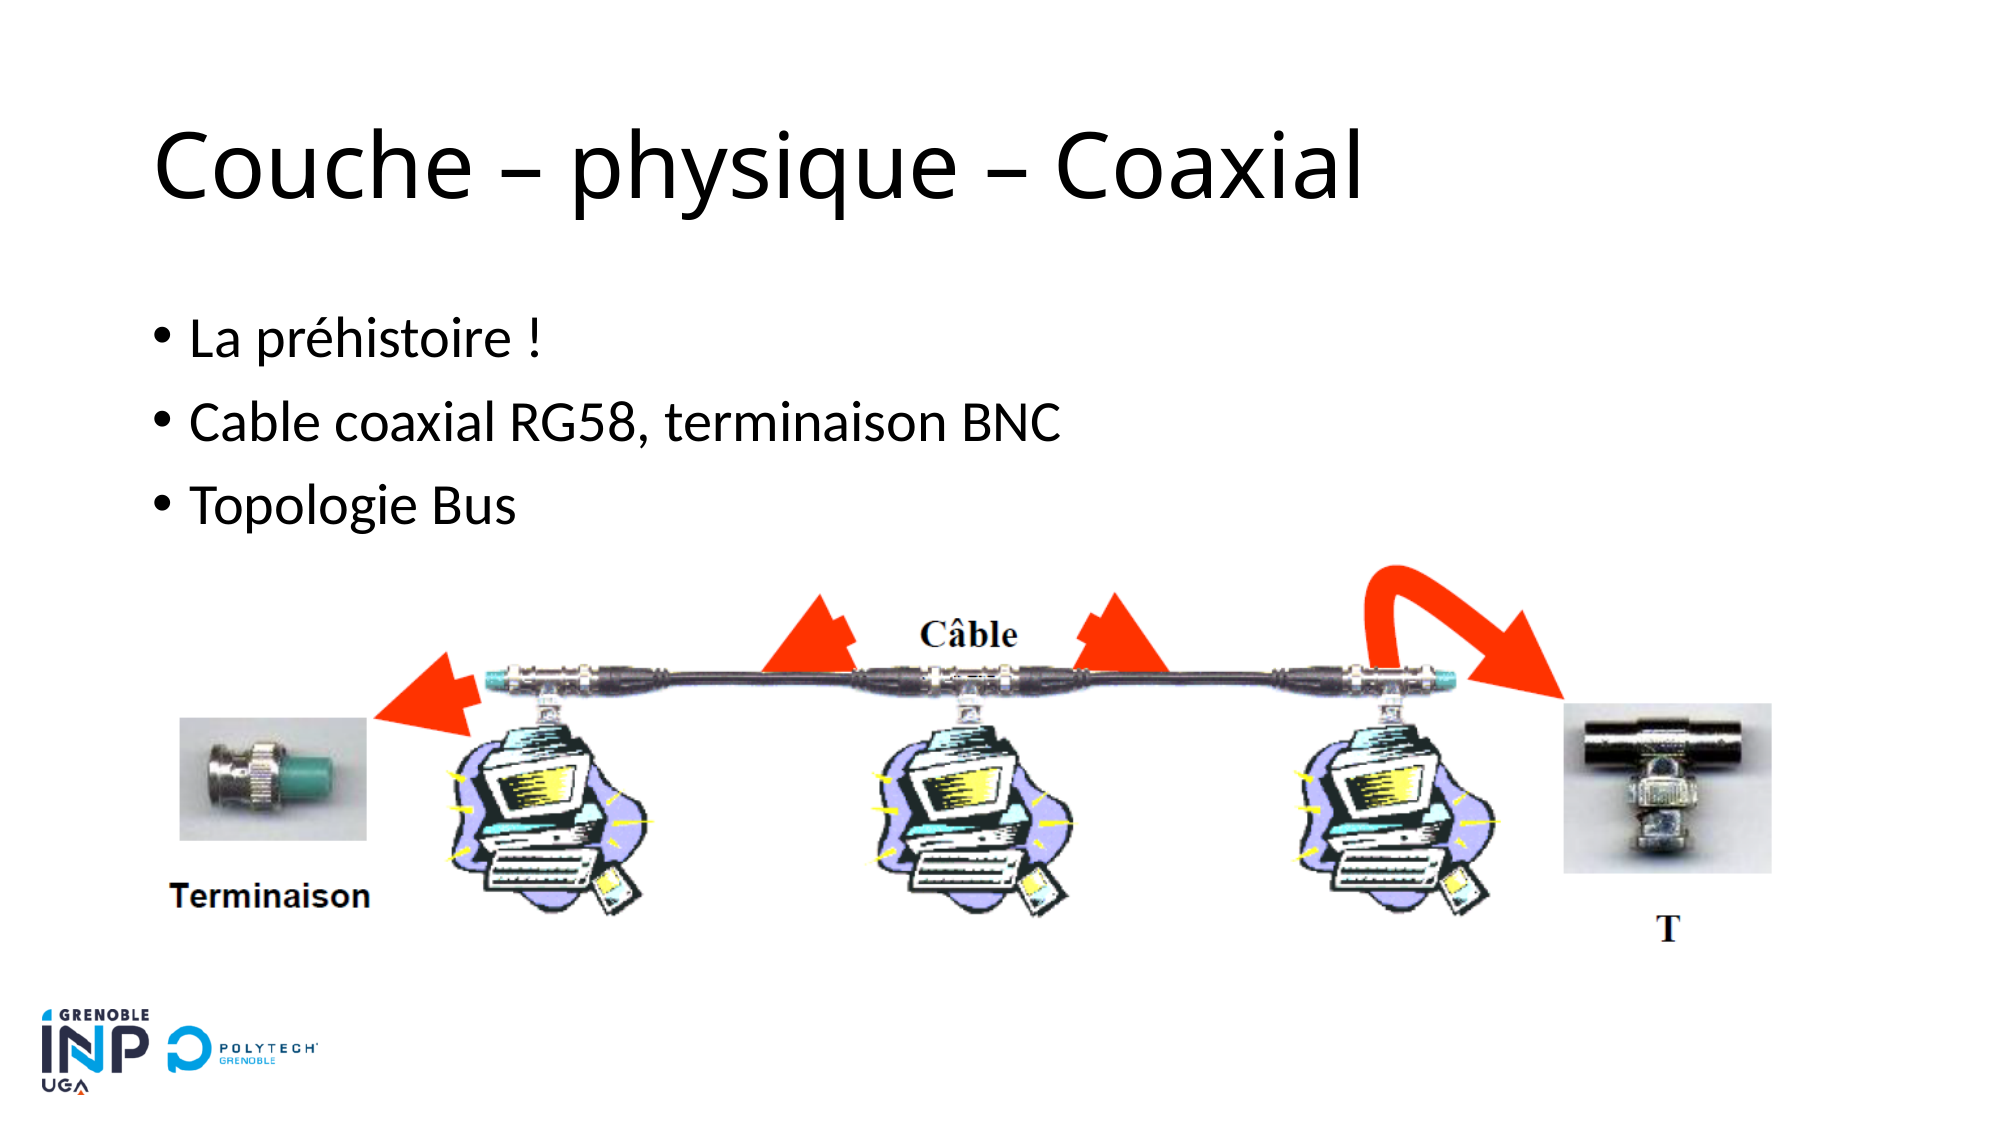

# Couche – physique – Coaxial
La préhistoire !
Cable coaxial RG58, terminaison BNC
Topologie Bus